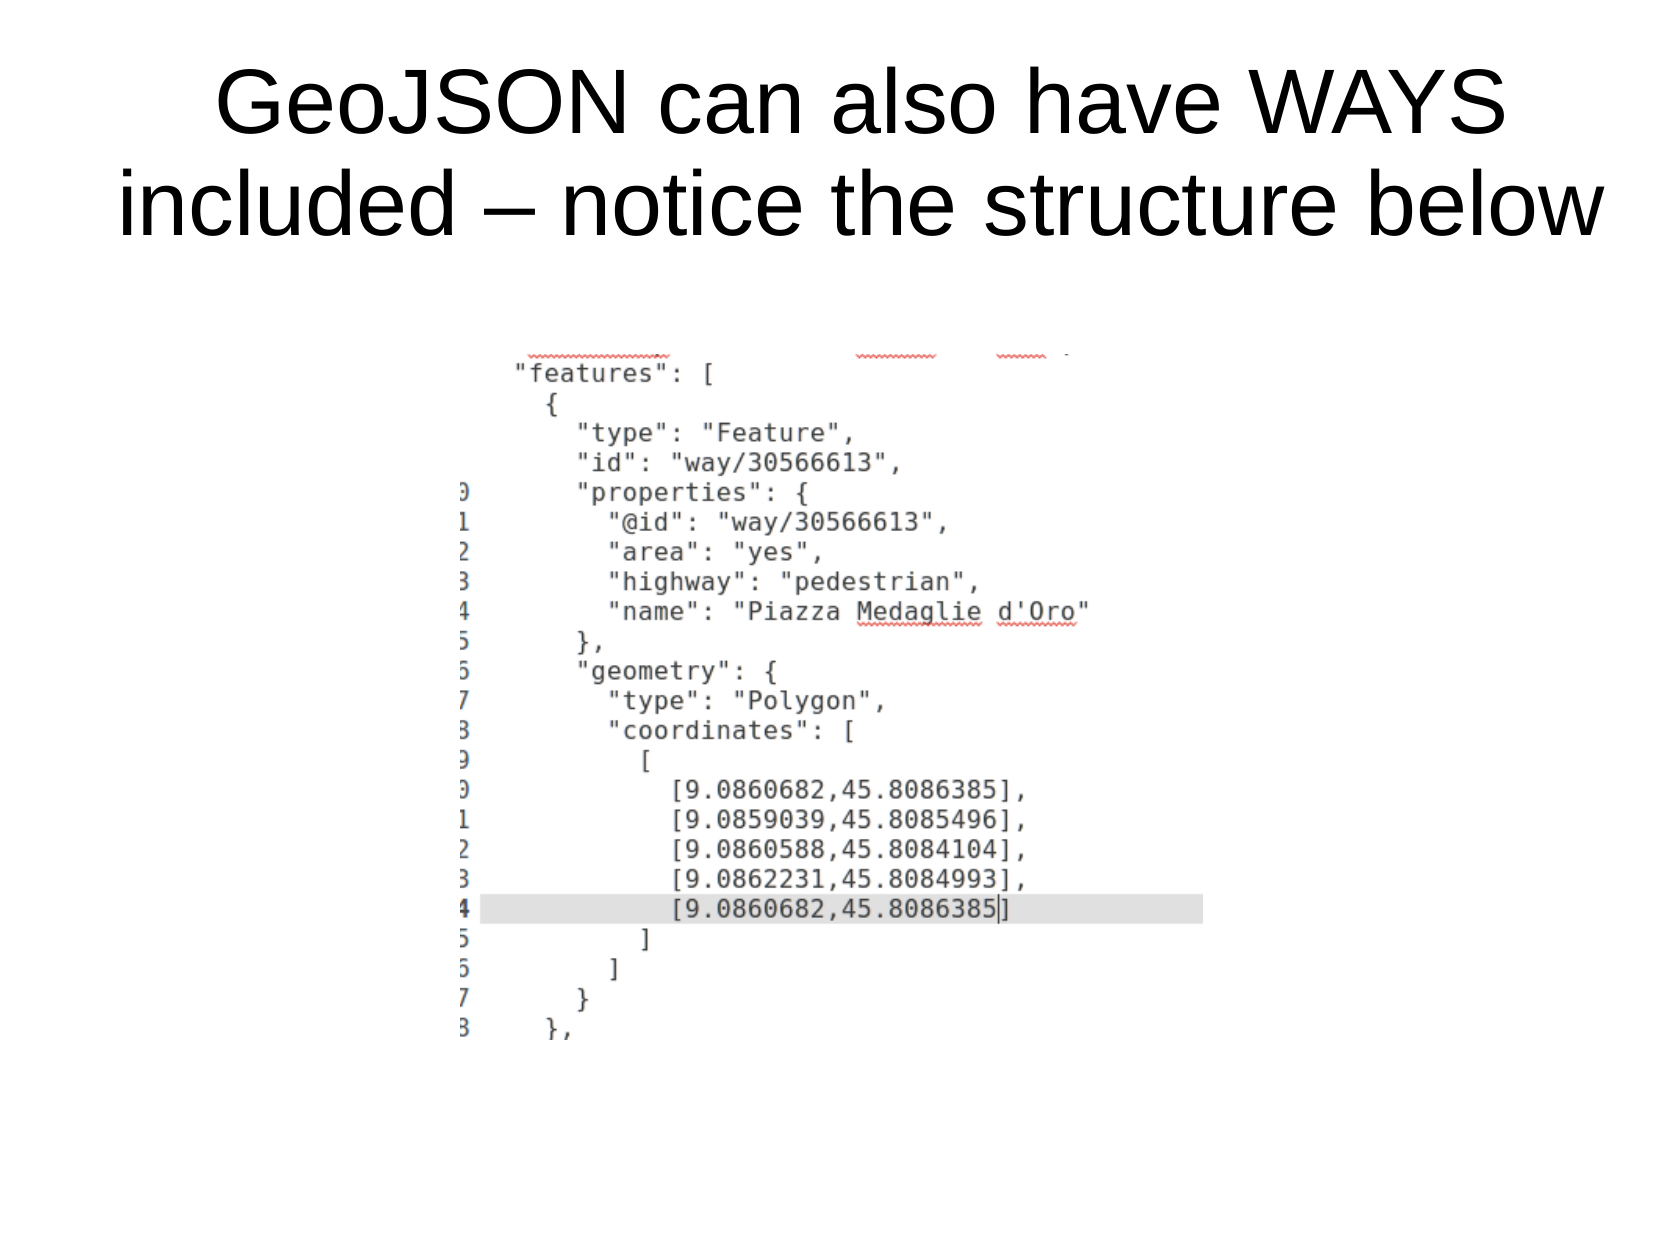

# GeoJSON can also have WAYS included – notice the structure below